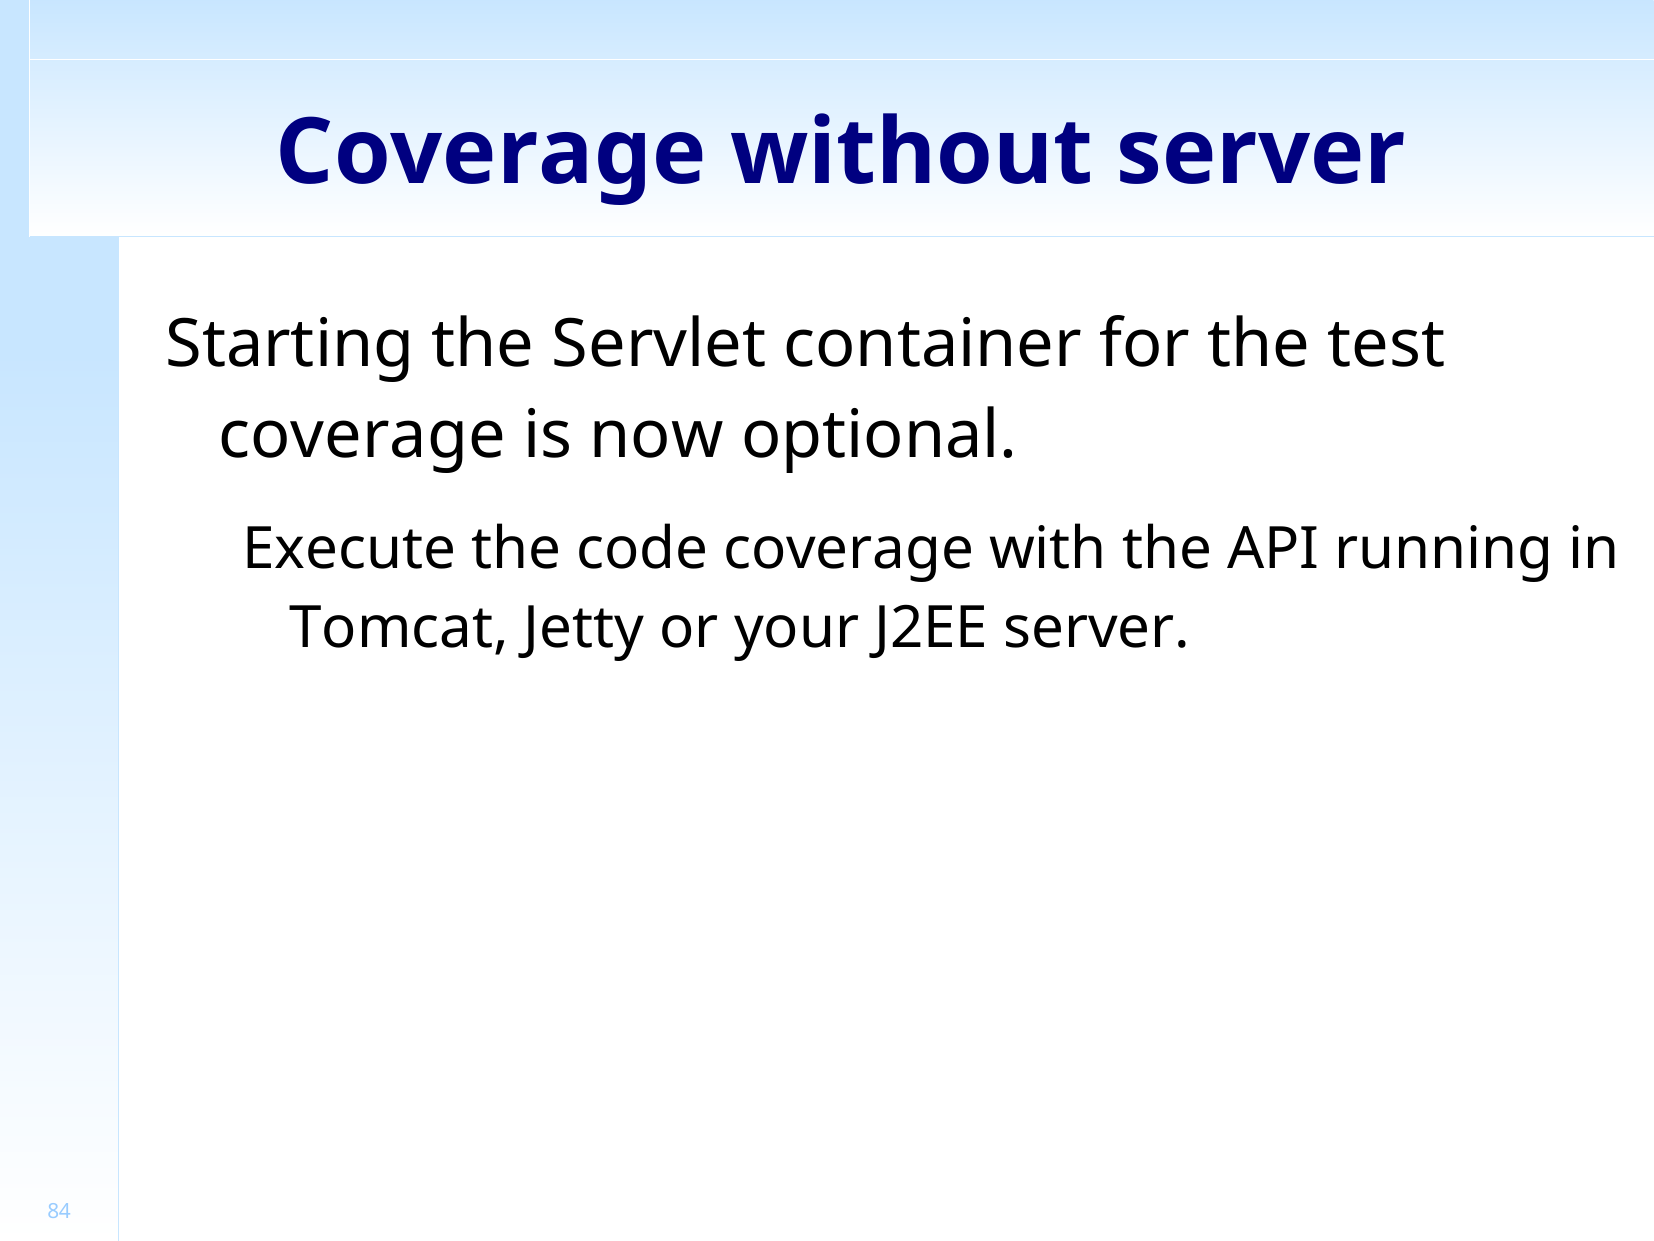

# Coverage without server
Starting the Servlet container for the test coverage is now optional.
Execute the code coverage with the API running in Tomcat, Jetty or your J2EE server.